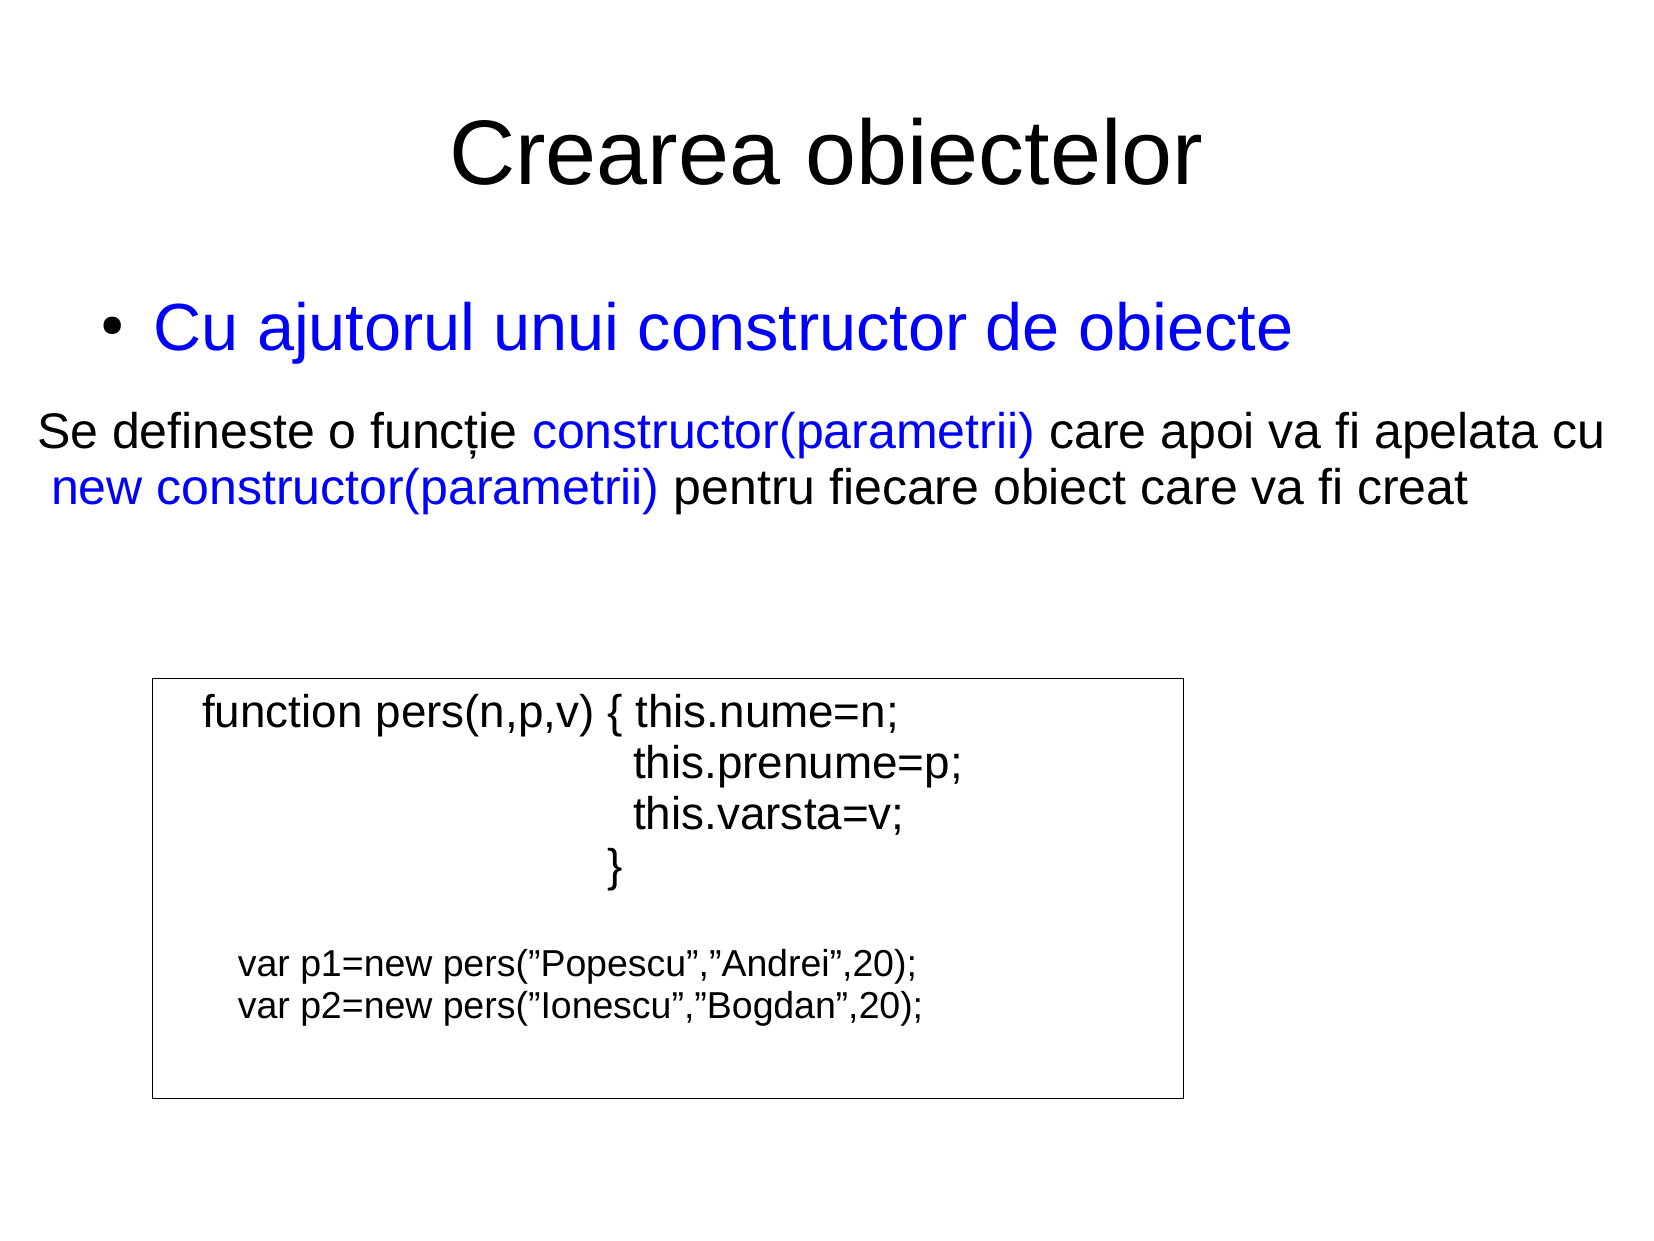

# Crearea obiectelor
Cu ajutorul unui constructor de obiecte
Se defineste o funcție constructor(parametrii) care apoi va fi apelata cu
 new constructor(parametrii) pentru fiecare obiect care va fi creat
function pers(n,p,v) { this.nume=n;
 this.prenume=p;
 this.varsta=v;
 }
var p1=new pers(”Popescu”,”Andrei”,20);
var p2=new pers(”Ionescu”,”Bogdan”,20);